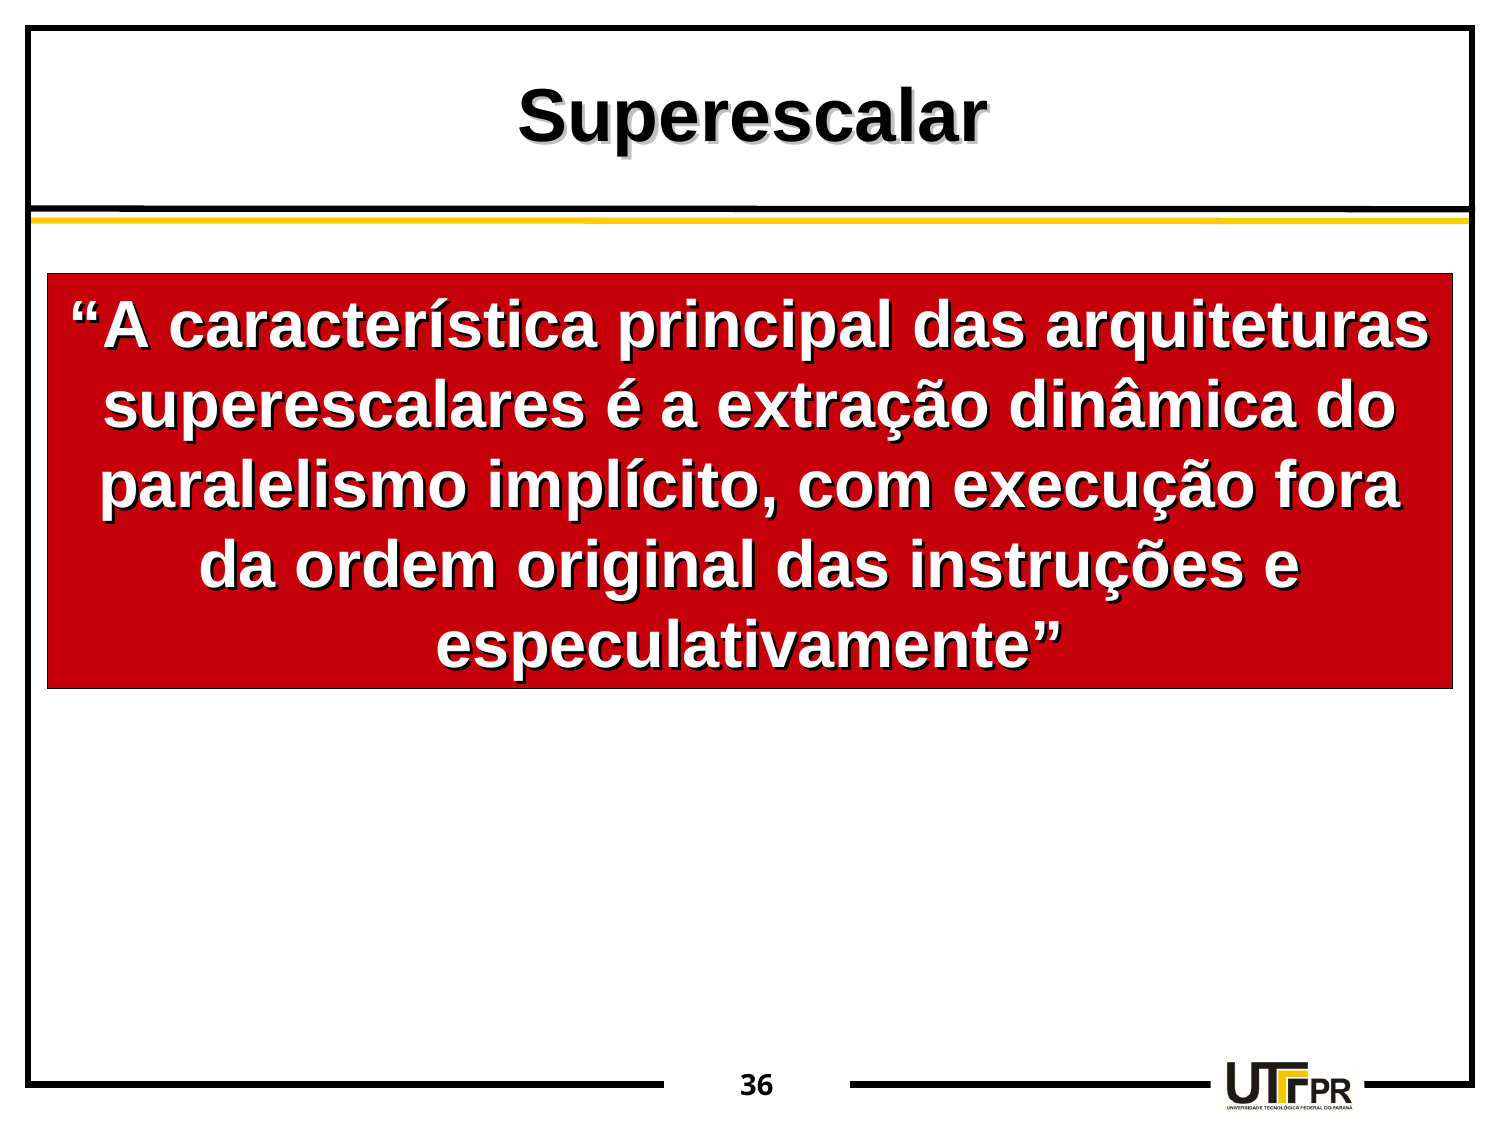

# Superescalar
“A característica principal das arquiteturas superescalares é a extração dinâmica do paralelismo implícito, com execução fora da ordem original das instruções e especulativamente”